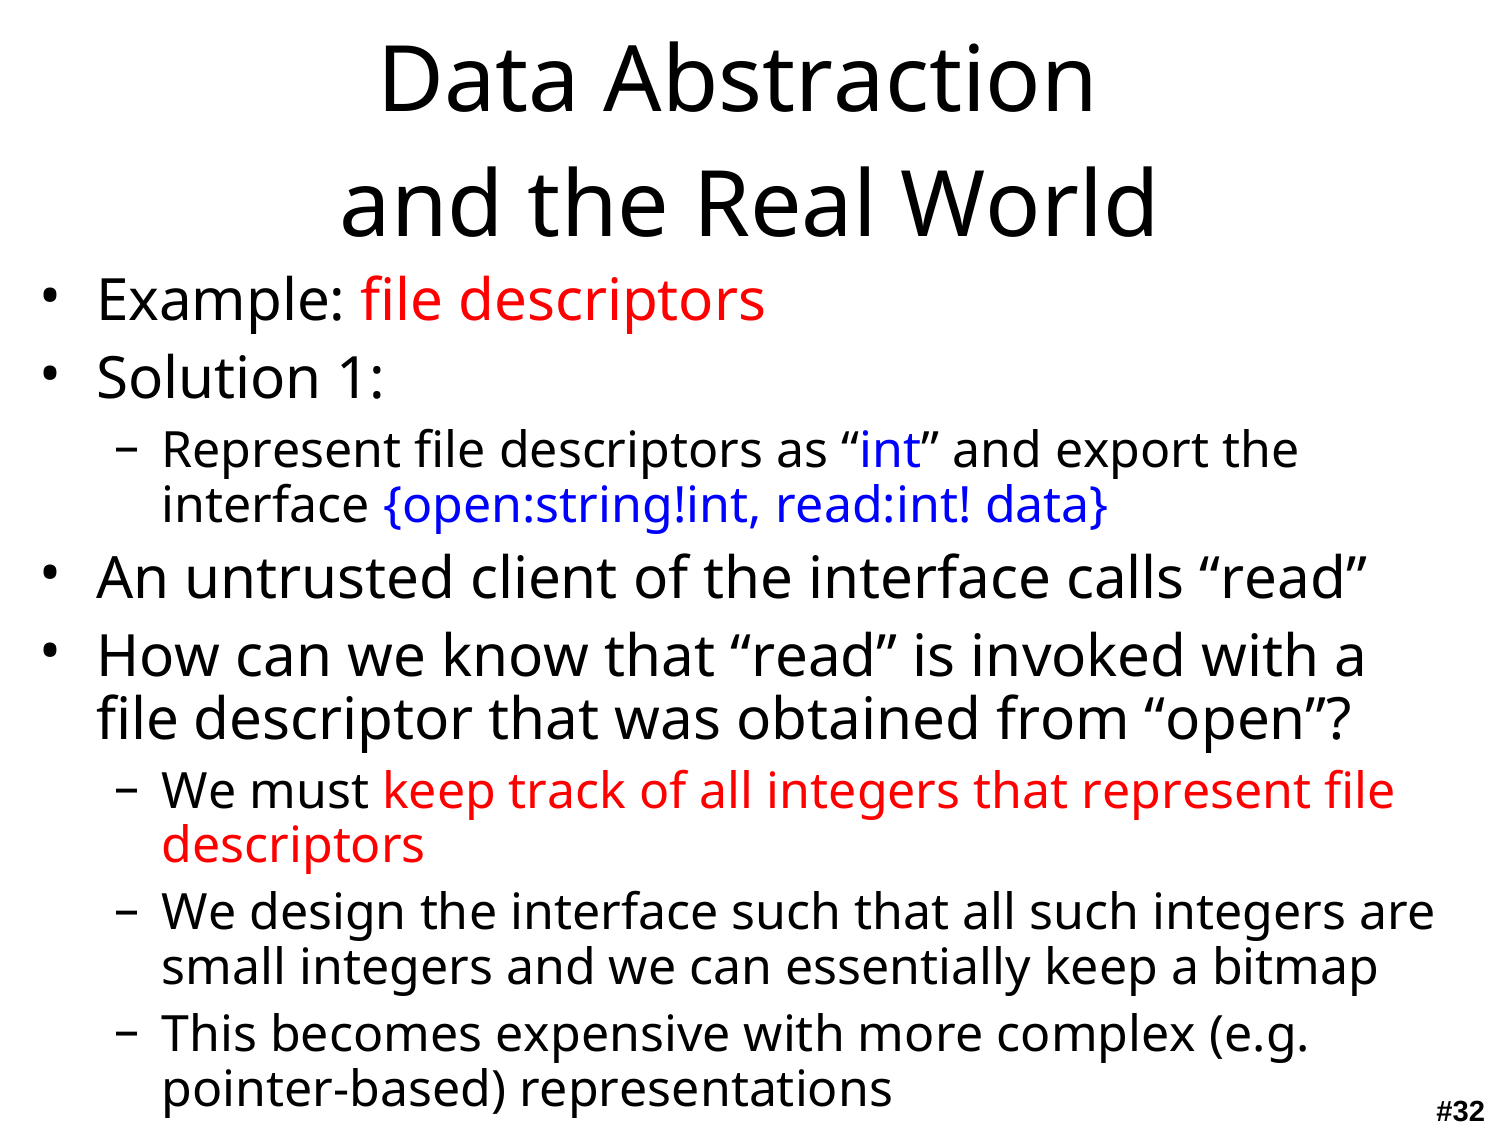

# Data Abstraction and the Real World
Example: file descriptors
Solution 1:
Represent file descriptors as “int” and export the interface {open:string!int, read:int! data}
An untrusted client of the interface calls “read”
How can we know that “read” is invoked with a file descriptor that was obtained from “open”?
We must keep track of all integers that represent file descriptors
We design the interface such that all such integers are small integers and we can essentially keep a bitmap
This becomes expensive with more complex (e.g. pointer-based) representations
32